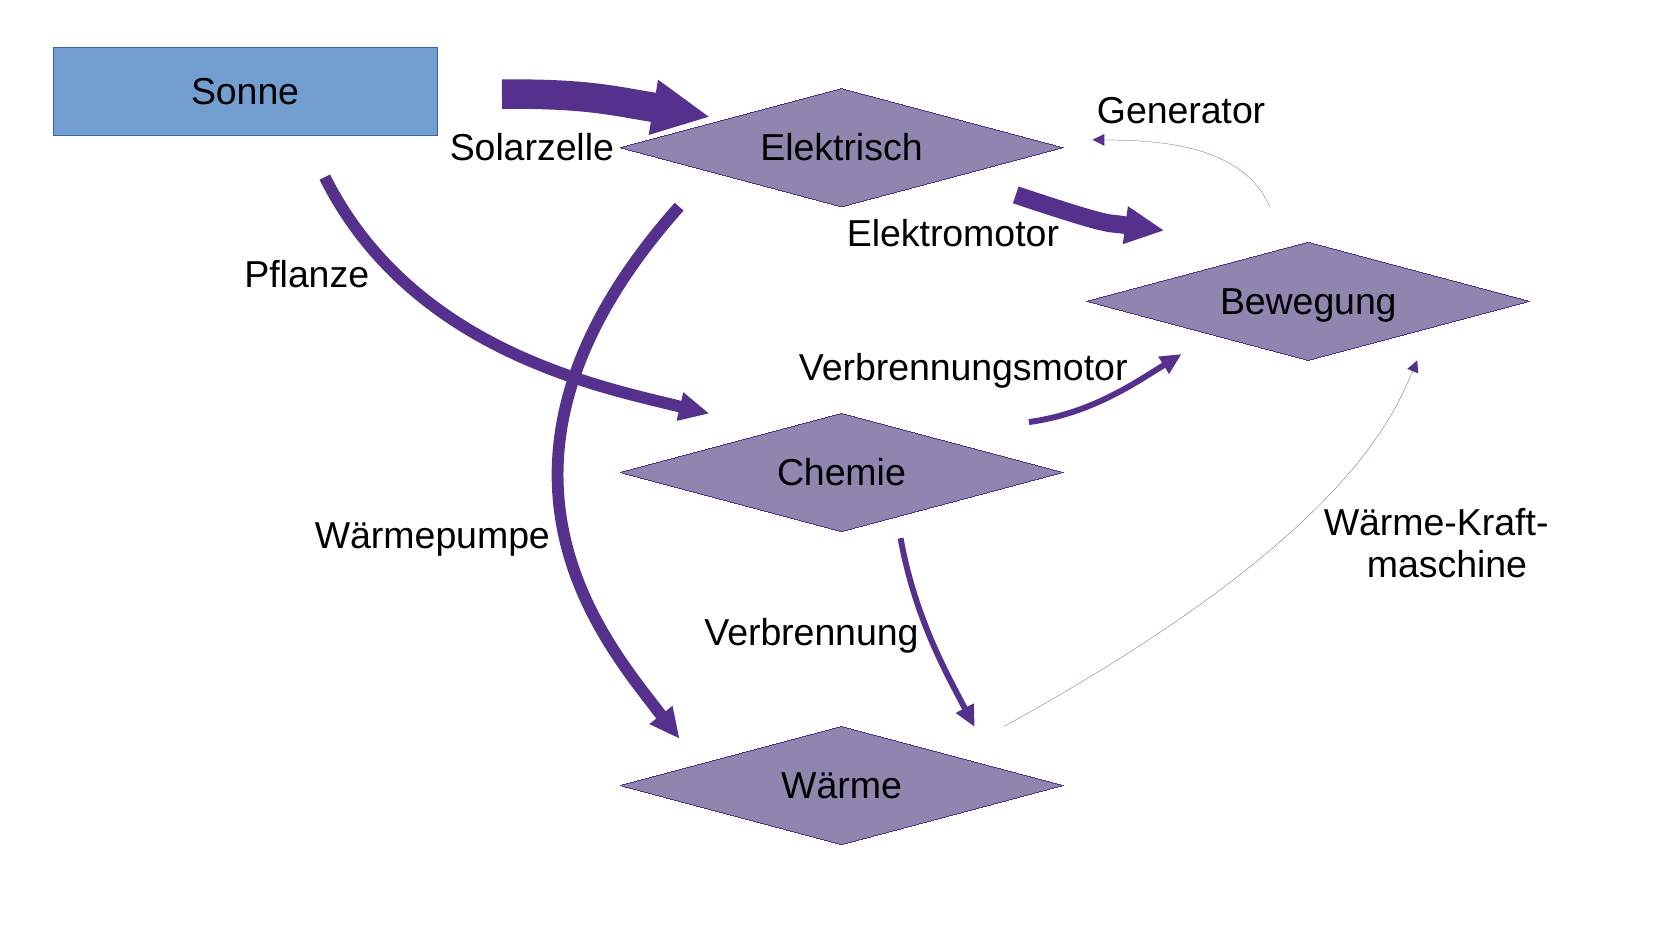

Sonne
Elektrisch
Solarzelle
Generator
Pflanze
Elektromotor
Wärmepumpe
Bewegung
Verbrennungsmotor
 Wärme-Kraft-
 maschine
Chemie
Verbrennung
Wärme